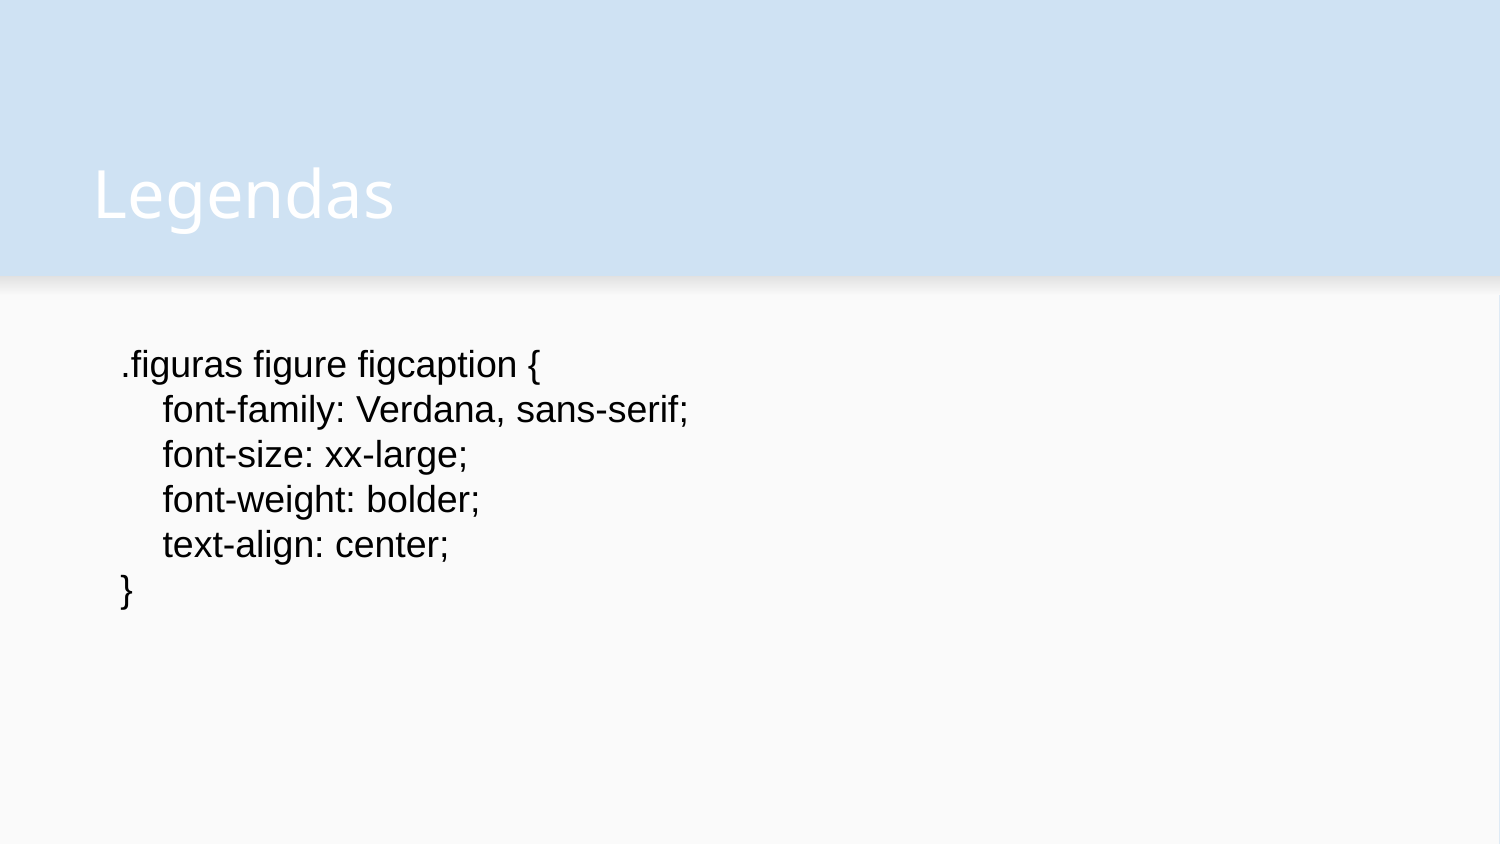

# Legendas
 .figuras figure figcaption {
 font-family: Verdana, sans-serif;
 font-size: xx-large;
 font-weight: bolder;
 text-align: center;
 }